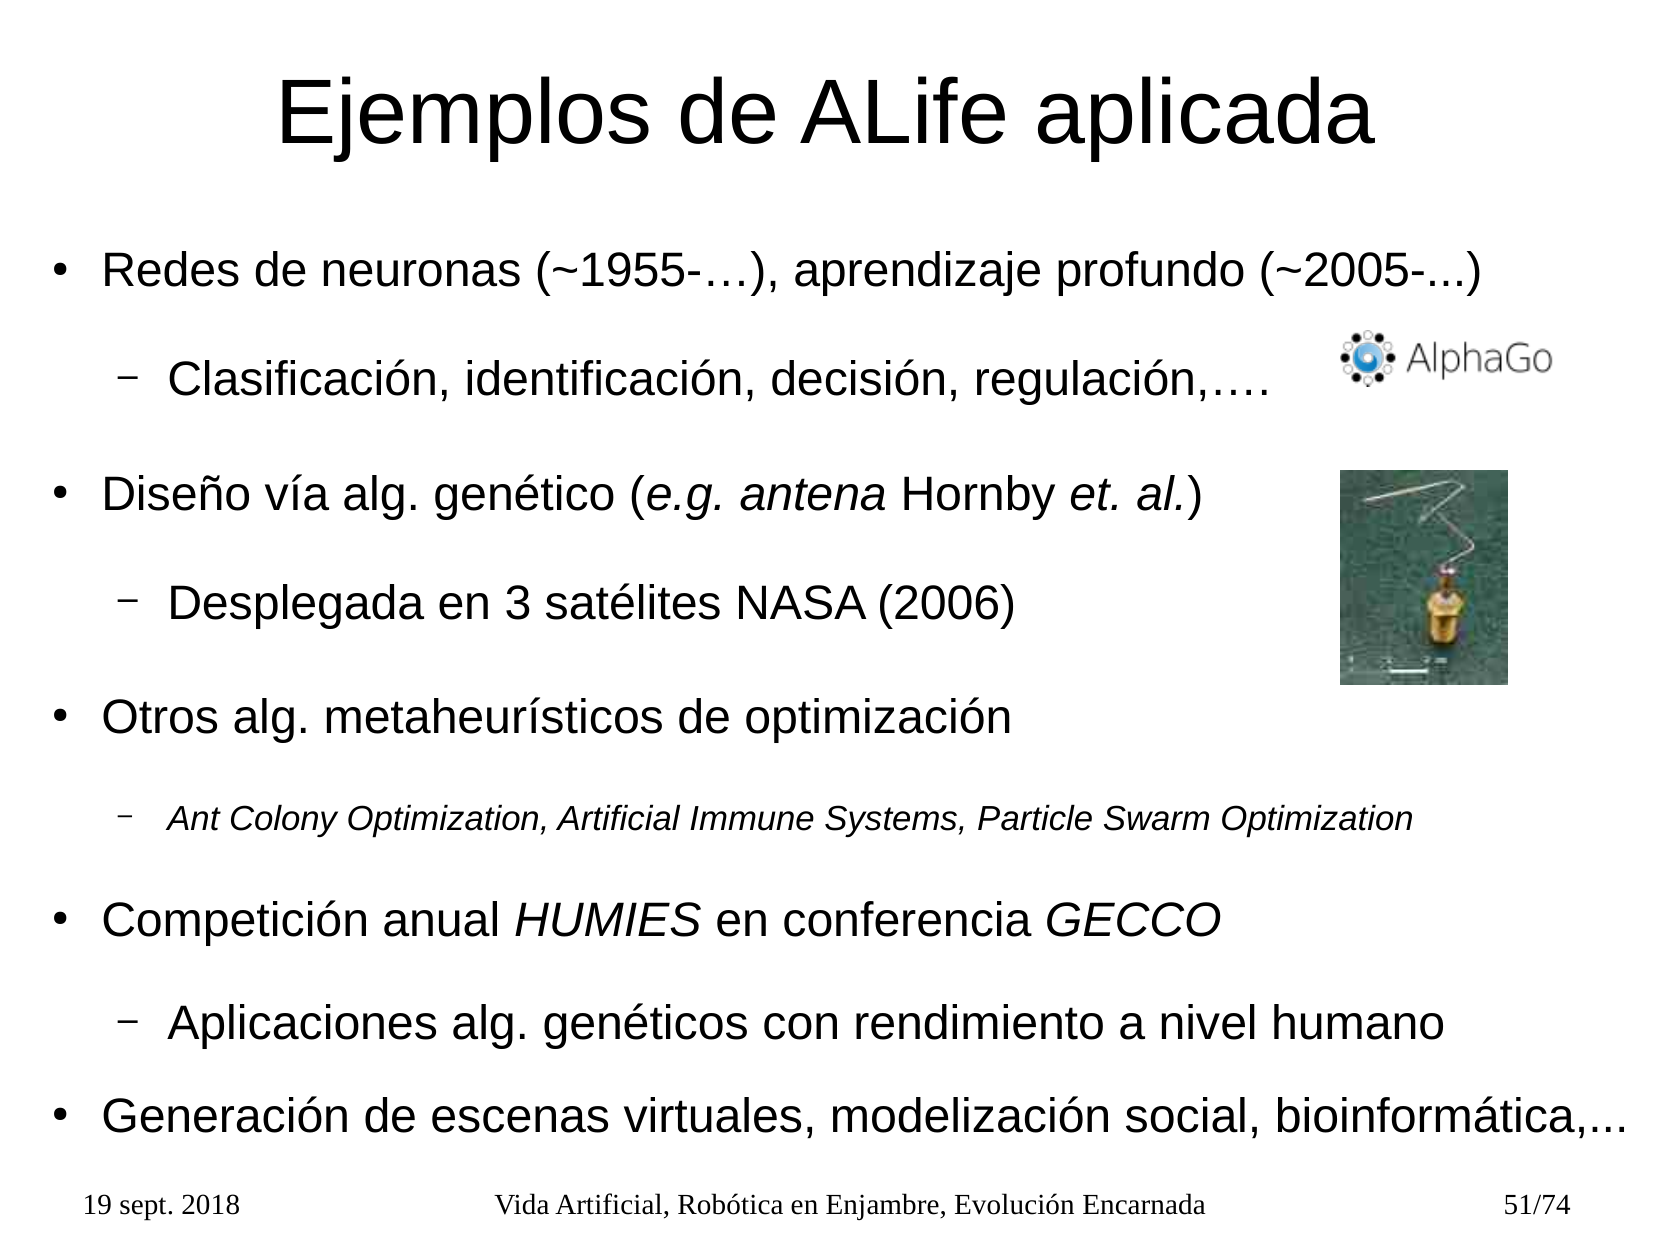

# Ejemplos de ALife aplicada
Redes de neuronas (~1955-…), aprendizaje profundo (~2005-...)
Clasificación, identificación, decisión, regulación,….
Diseño vía alg. genético (e.g. antena Hornby et. al.)
Desplegada en 3 satélites NASA (2006)
Otros alg. metaheurísticos de optimización
Ant Colony Optimization, Artificial Immune Systems, Particle Swarm Optimization
Competición anual HUMIES en conferencia GECCO
Aplicaciones alg. genéticos con rendimiento a nivel humano
Generación de escenas virtuales, modelización social, bioinformática,...
19 sept. 2018
Vida Artificial, Robótica en Enjambre, Evolución Encarnada
51